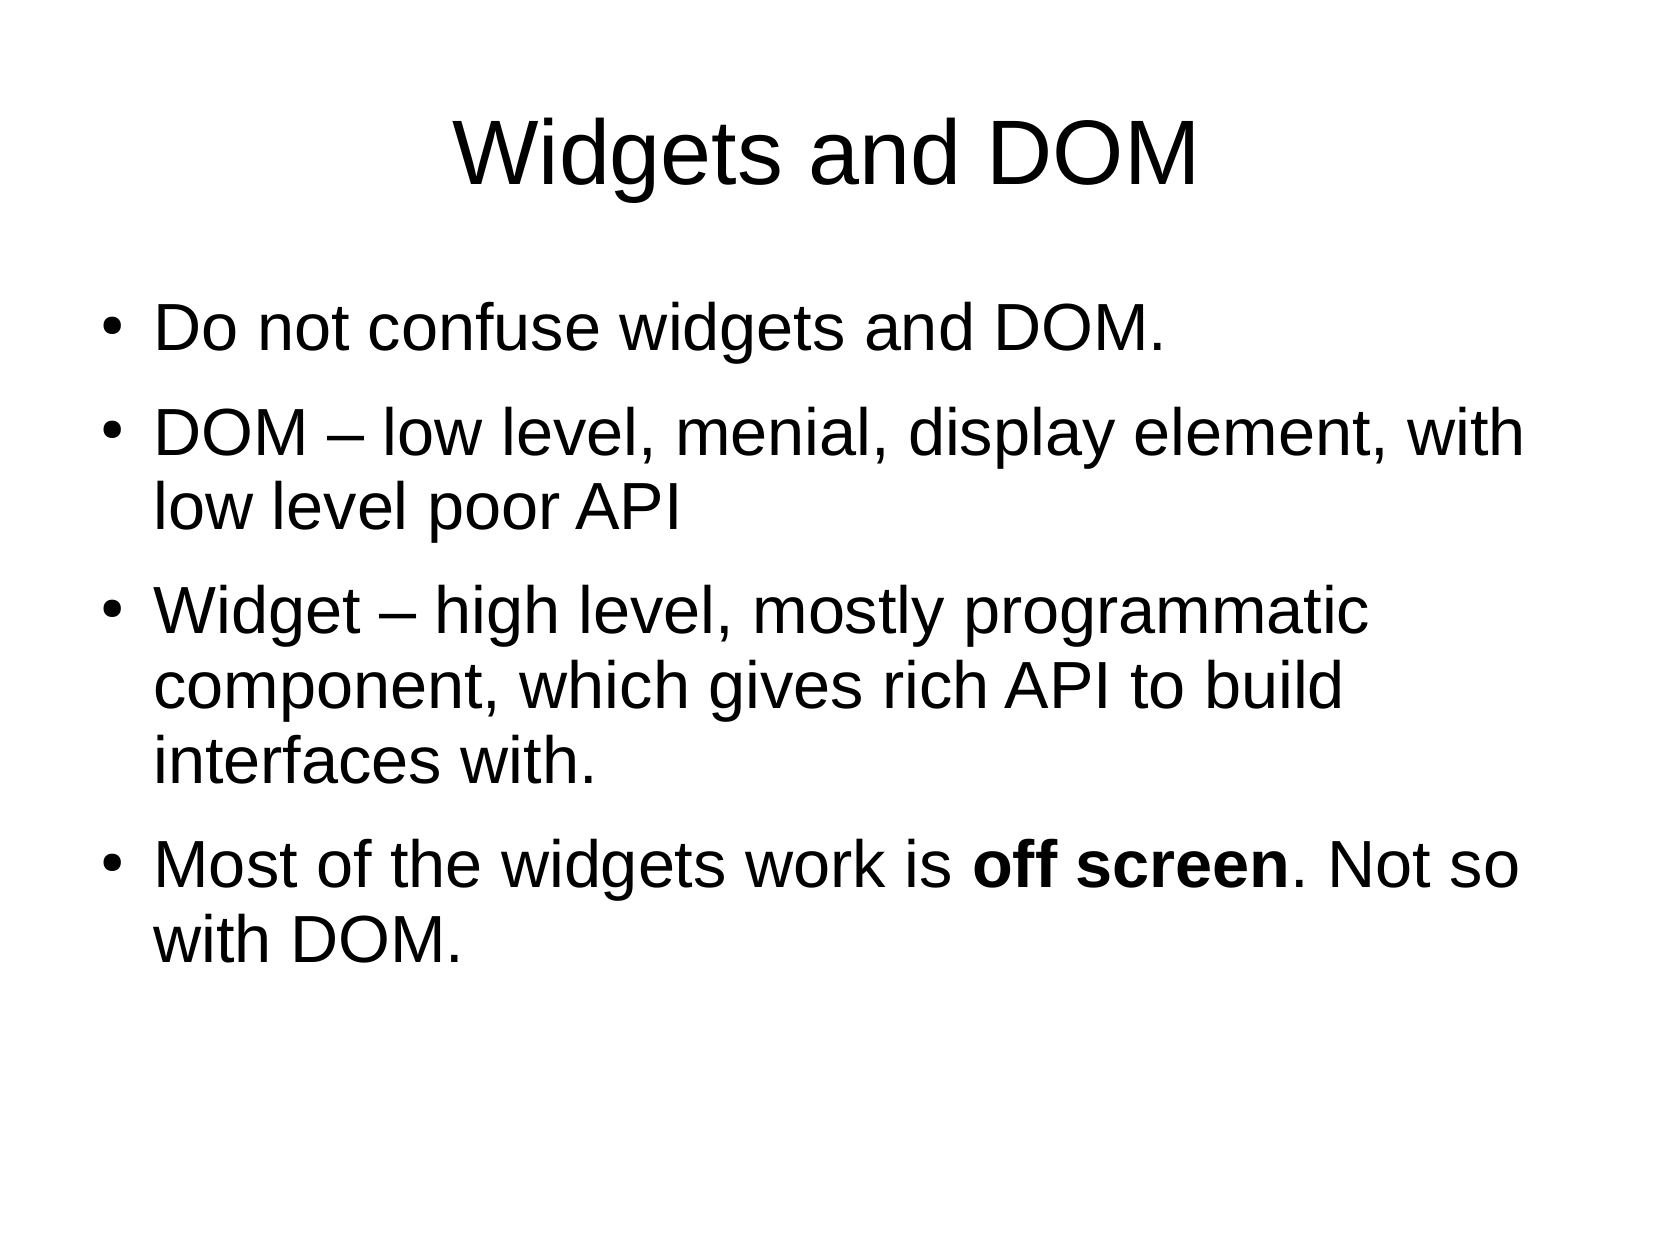

# Widgets and DOM
Do not confuse widgets and DOM.
DOM – low level, menial, display element, with low level poor API
Widget – high level, mostly programmatic component, which gives rich API to build interfaces with.
Most of the widgets work is off screen. Not so with DOM.